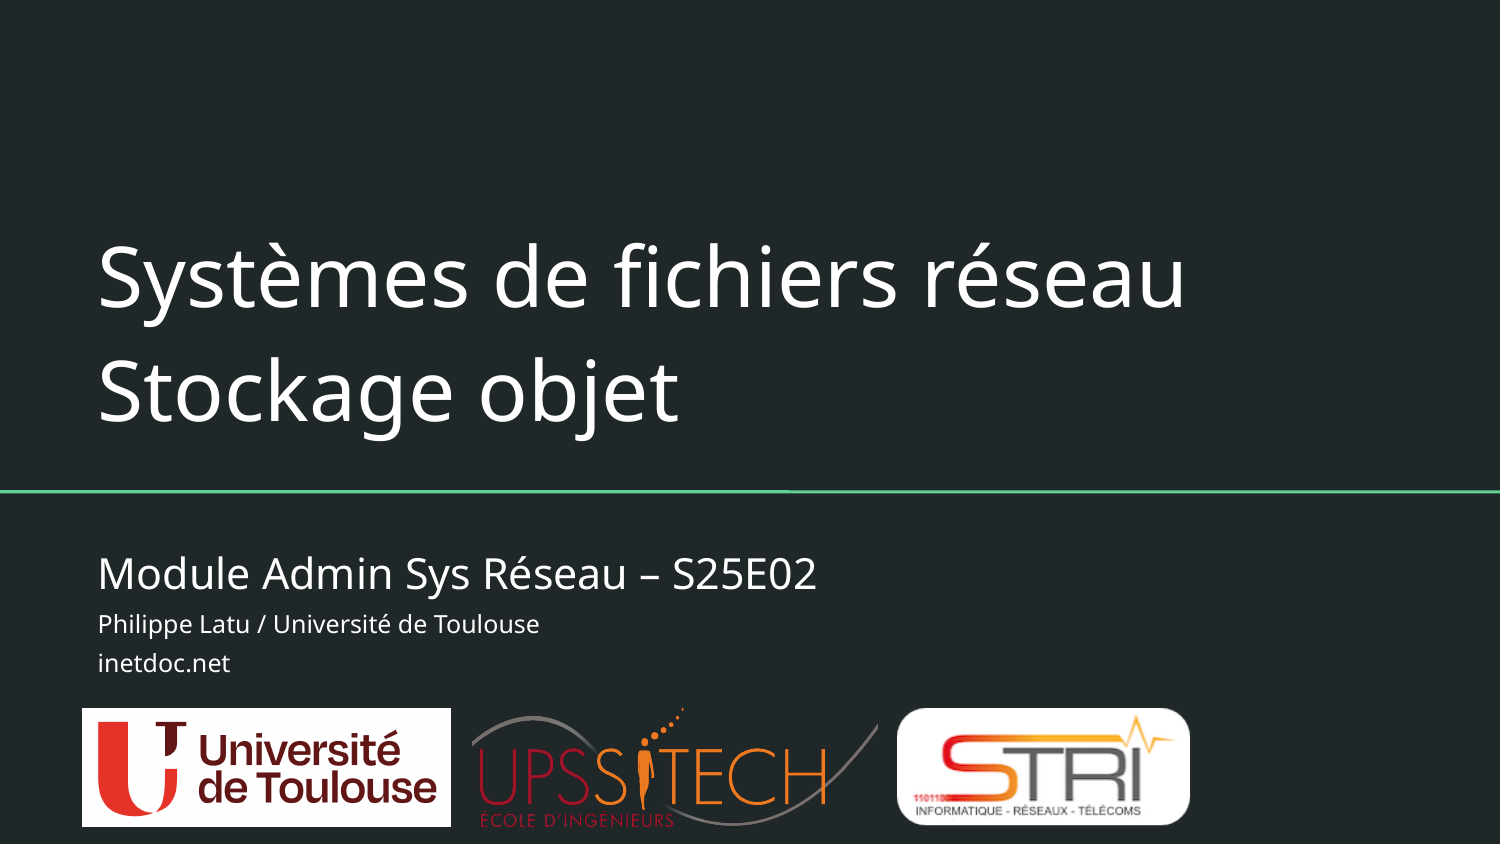

# Systèmes de fichiers réseau Stockage objet
Module Admin Sys Réseau – S25E02
Philippe Latu / Université de Toulouse
inetdoc.net